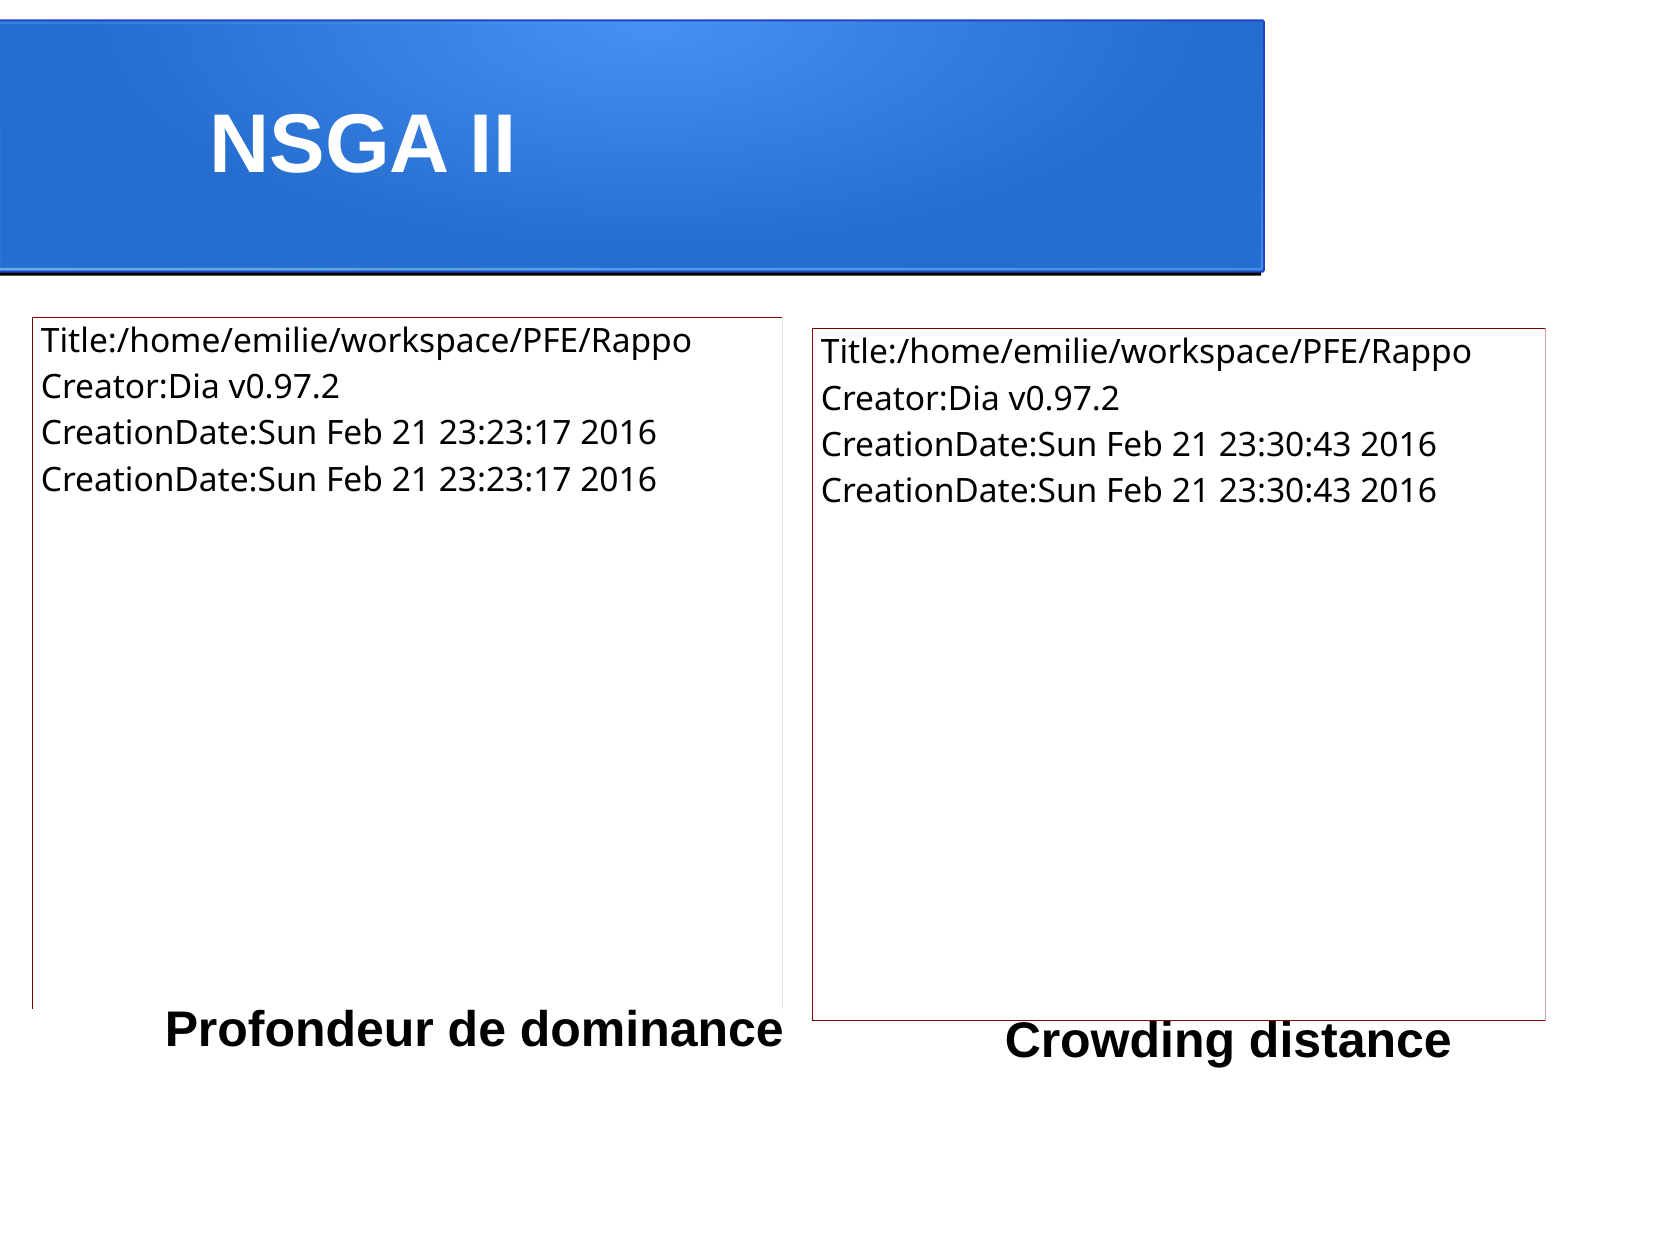

NSGA II
Profondeur de dominance
Crowding distance